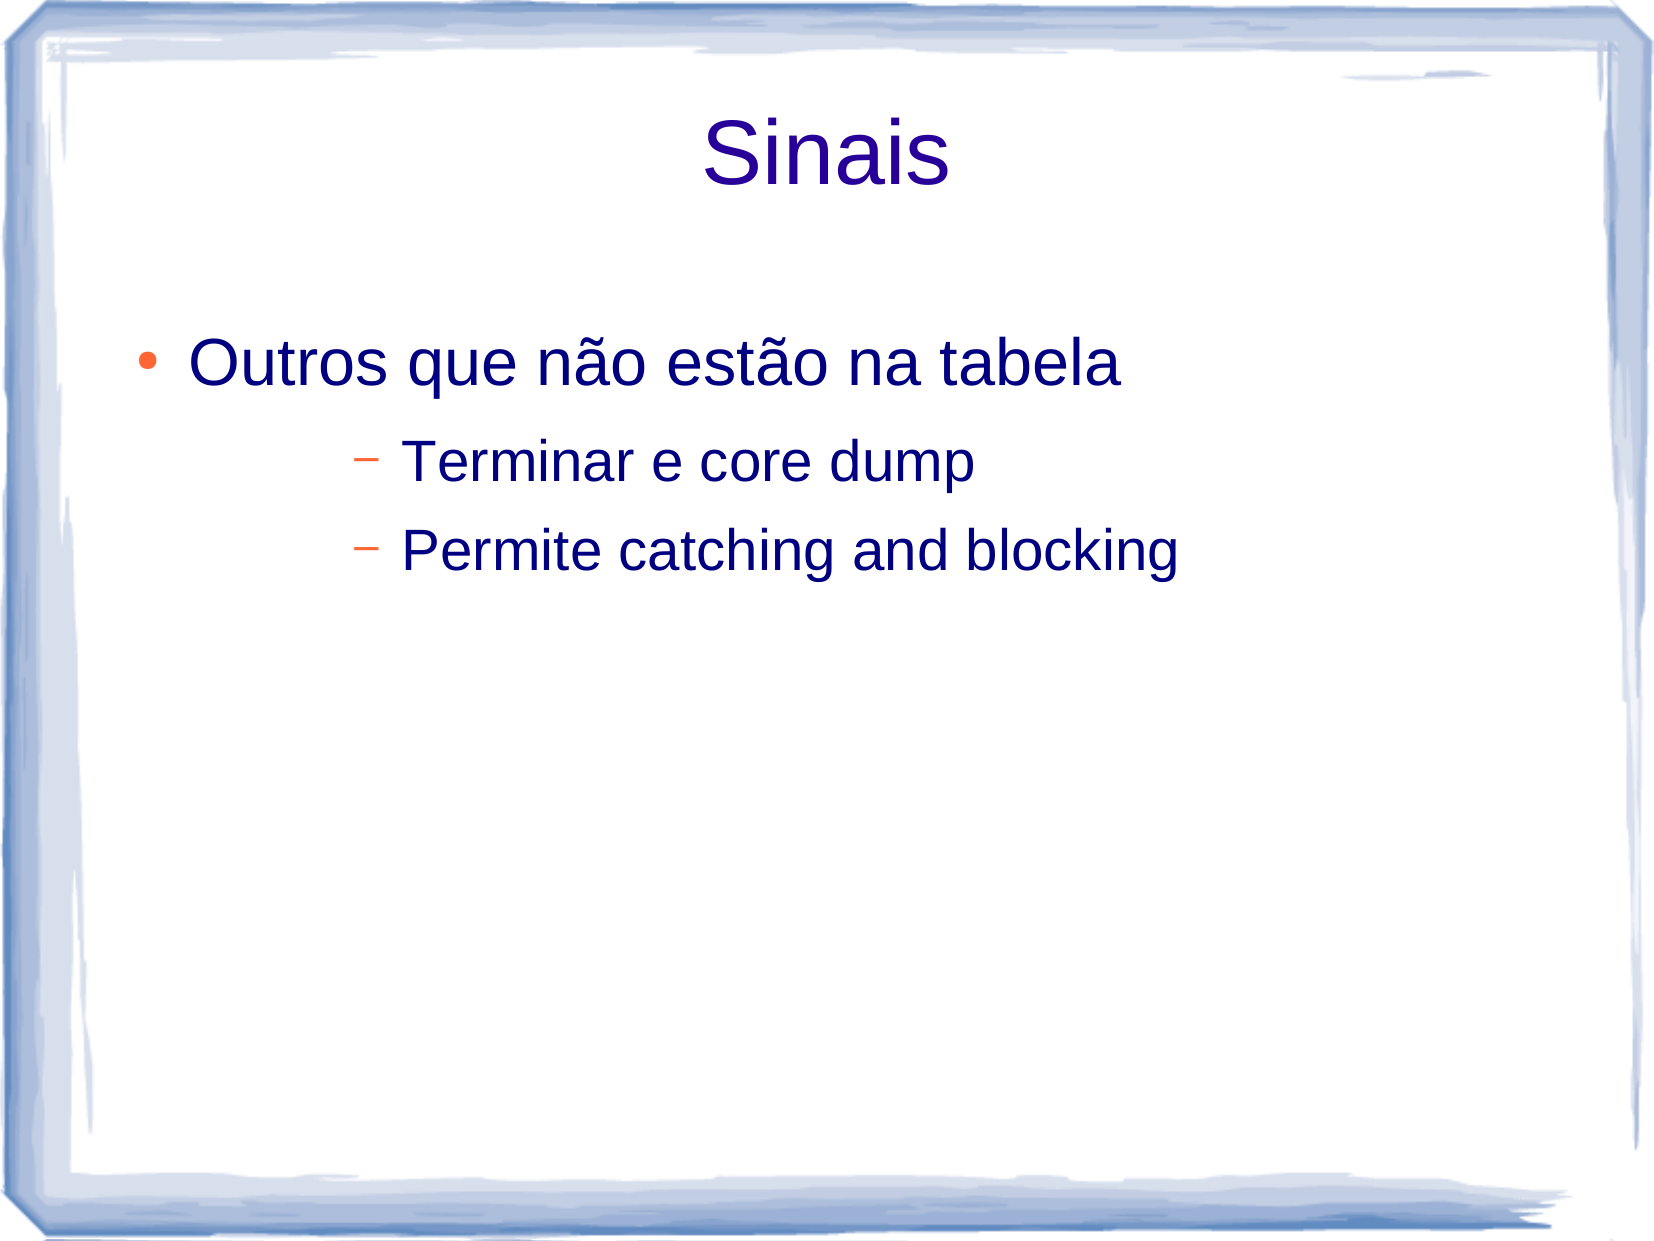

# Sinais
Outros que não estão na tabela
Terminar e core dump
Permite catching and blocking